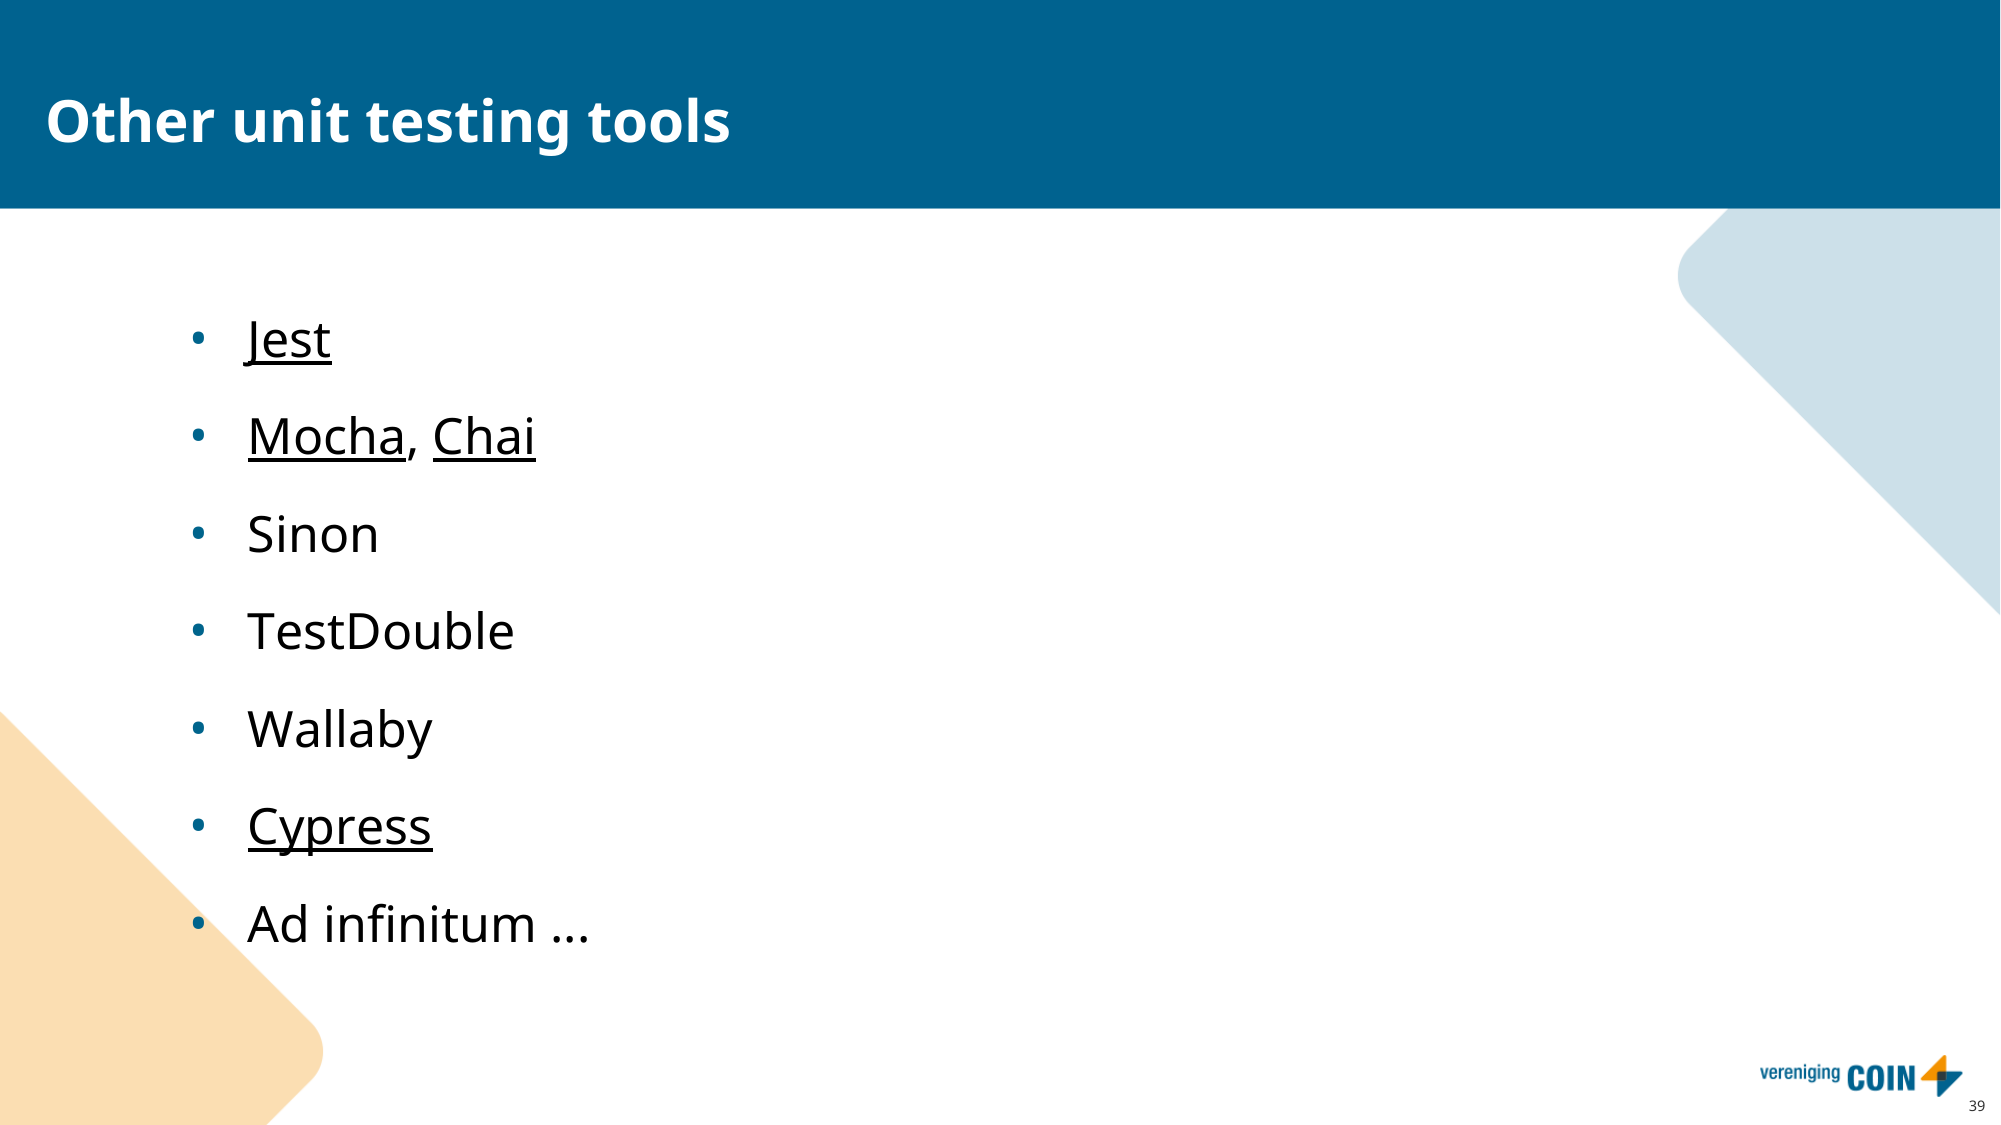

Other unit testing tools
Jest
Mocha, Chai
Sinon
TestDouble
Wallaby
Cypress
Ad infinitum ...